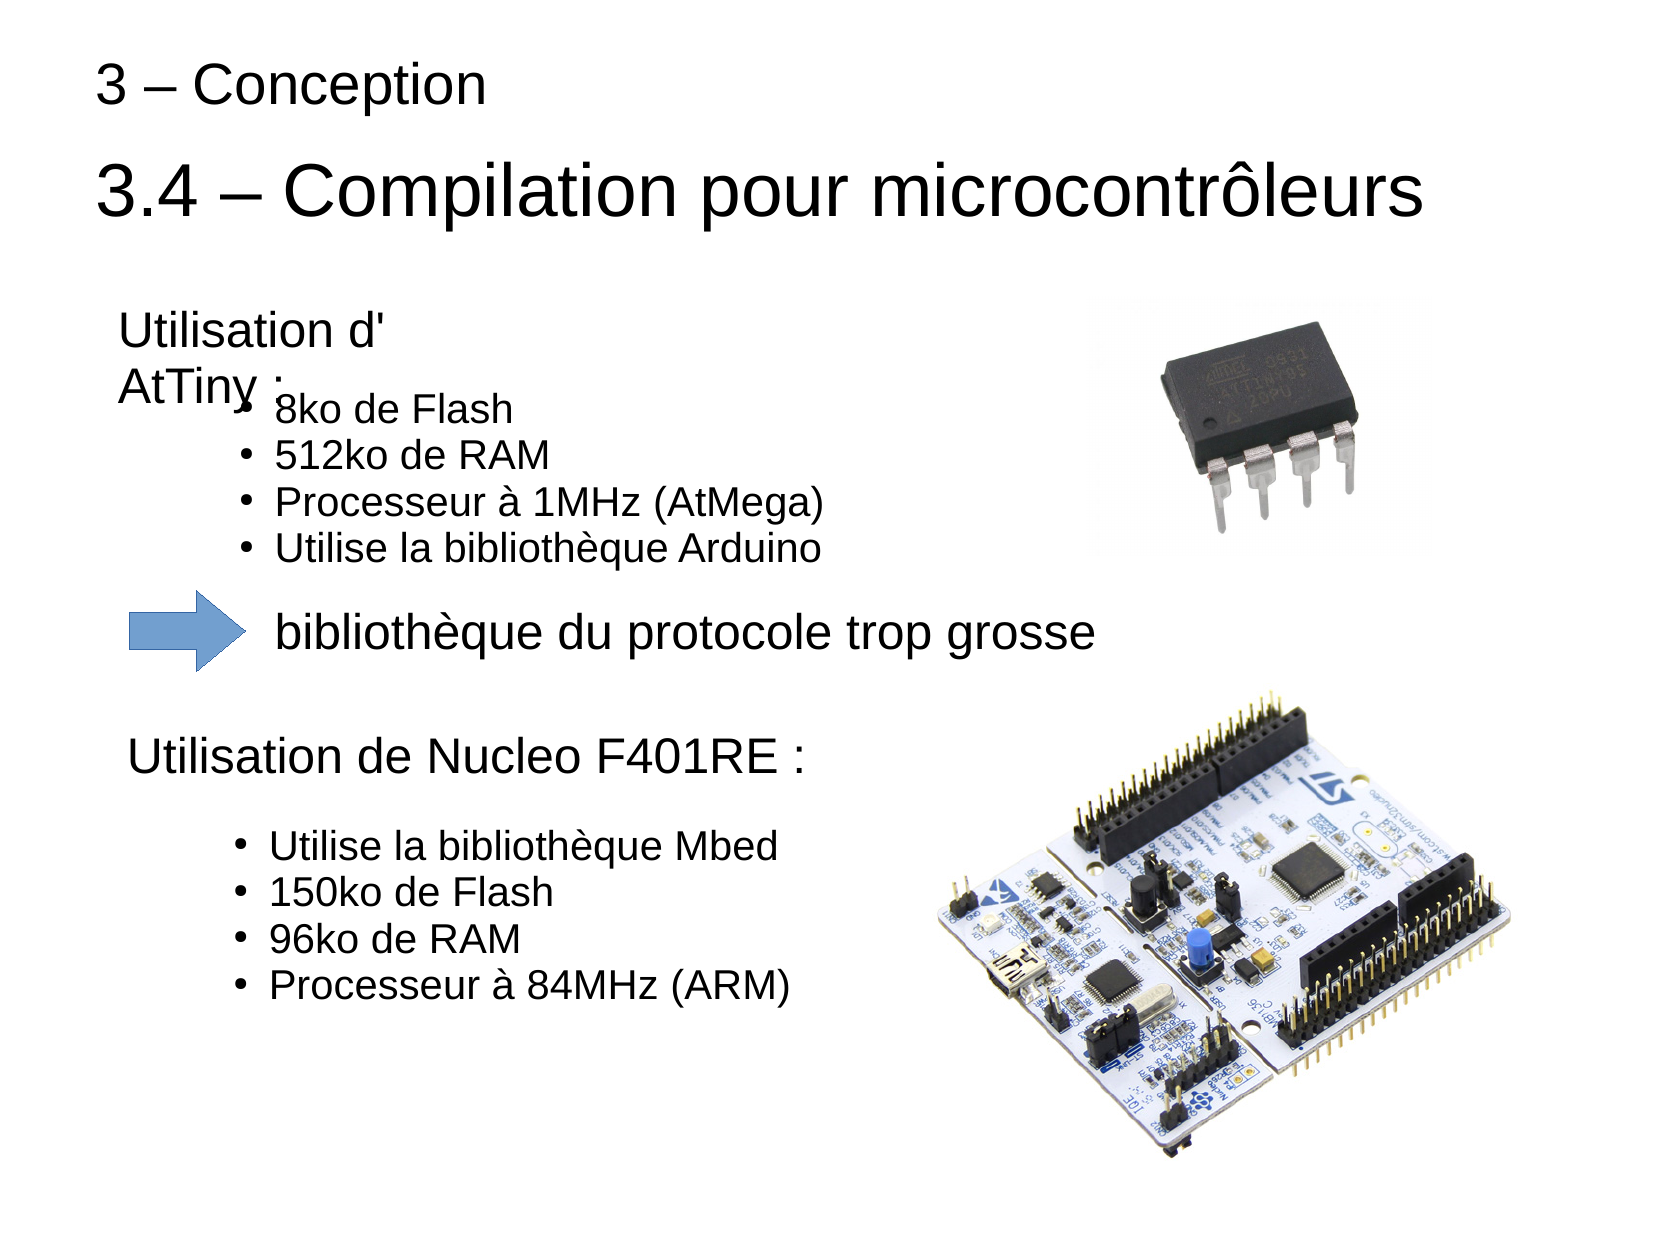

# 3 – Conception
3.4 – Compilation pour microcontrôleurs
Utilisation d' AtTiny :
8ko de Flash
512ko de RAM
Processeur à 1MHz (AtMega)
Utilise la bibliothèque Arduino
bibliothèque du protocole trop grosse
Utilisation de Nucleo F401RE :
Utilise la bibliothèque Mbed
150ko de Flash
96ko de RAM
Processeur à 84MHz (ARM)